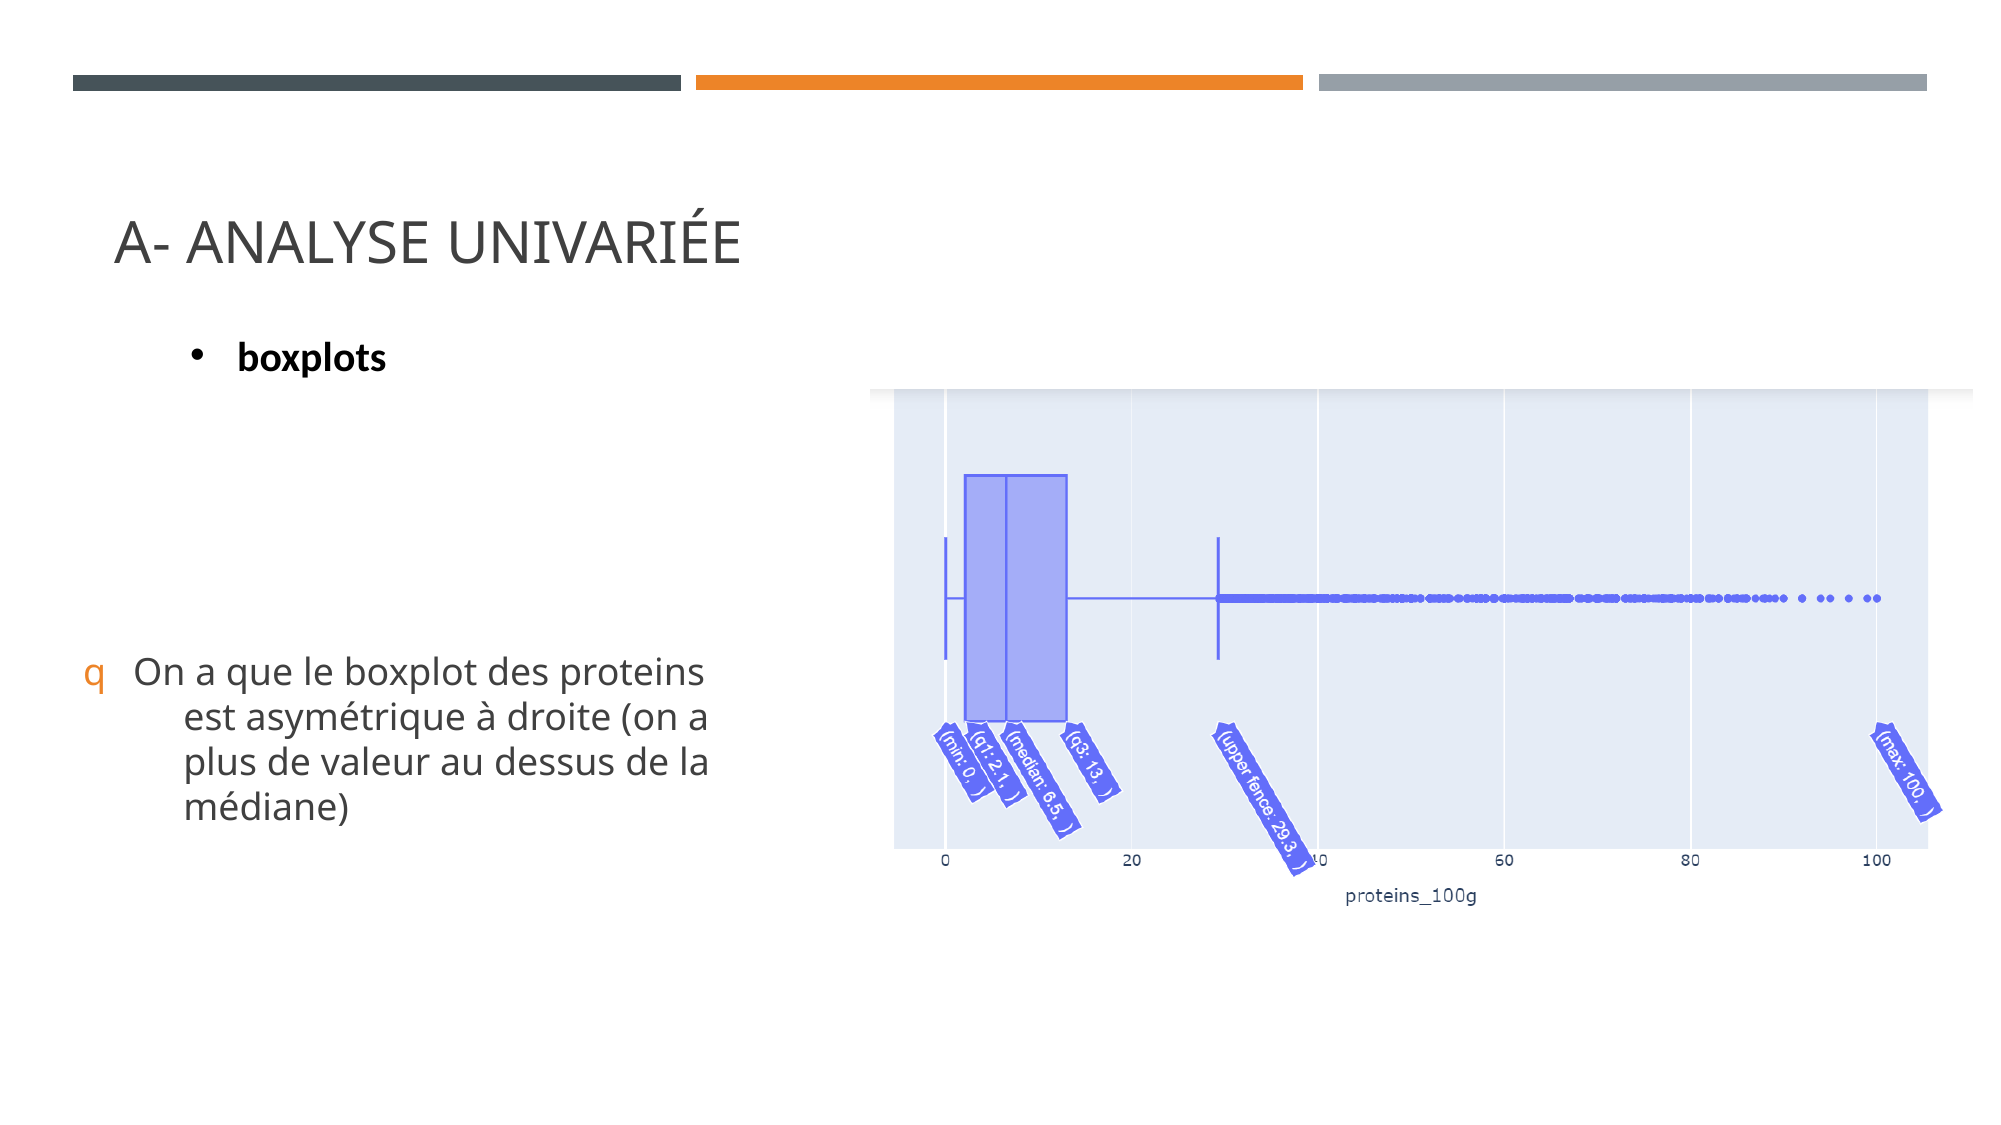

# A- Analyse univaRIée
boxplots
On a que le boxplot des proteins est asymétrique à droite (on a plus de valeur au dessus de la médiane)